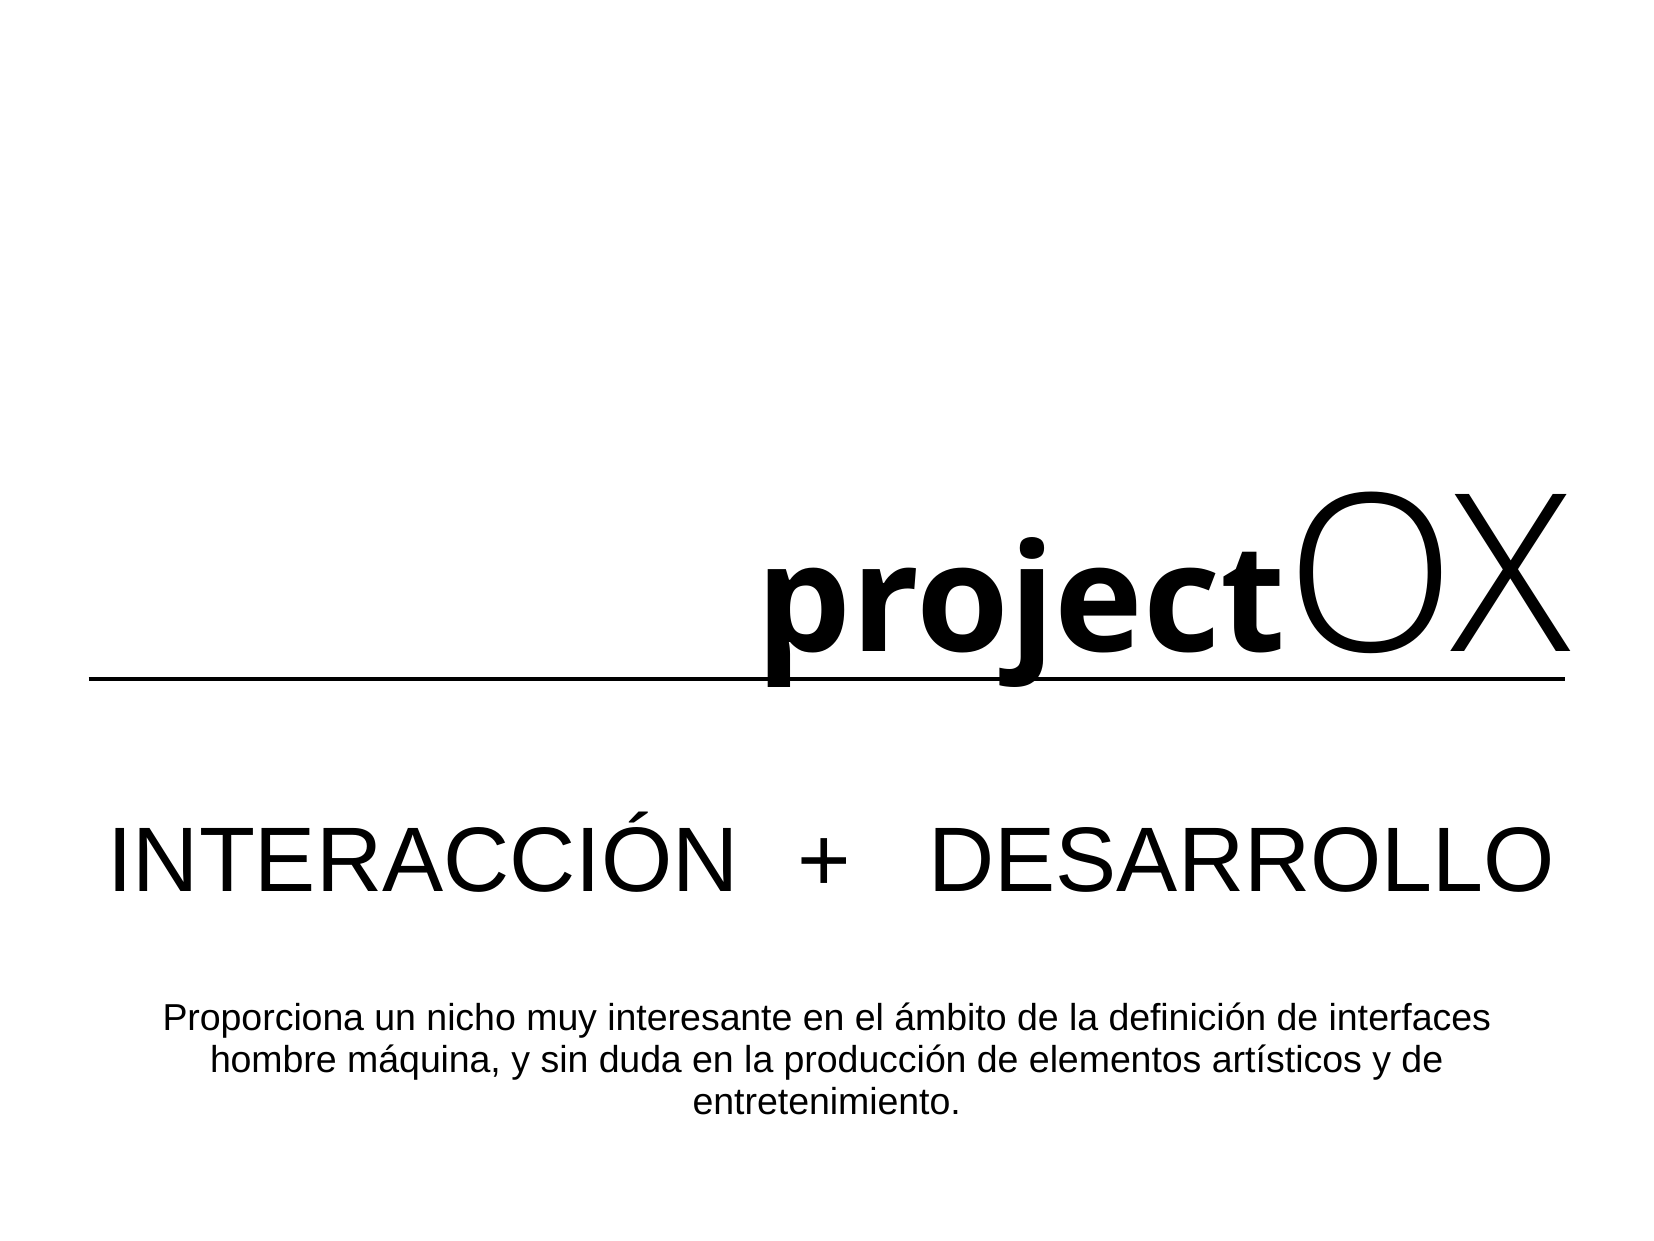

# projectOX
INTERACCIÓN
DESARROLLO
+
Proporciona un nicho muy interesante en el ámbito de la definición de interfaces hombre máquina, y sin duda en la producción de elementos artísticos y de entretenimiento.